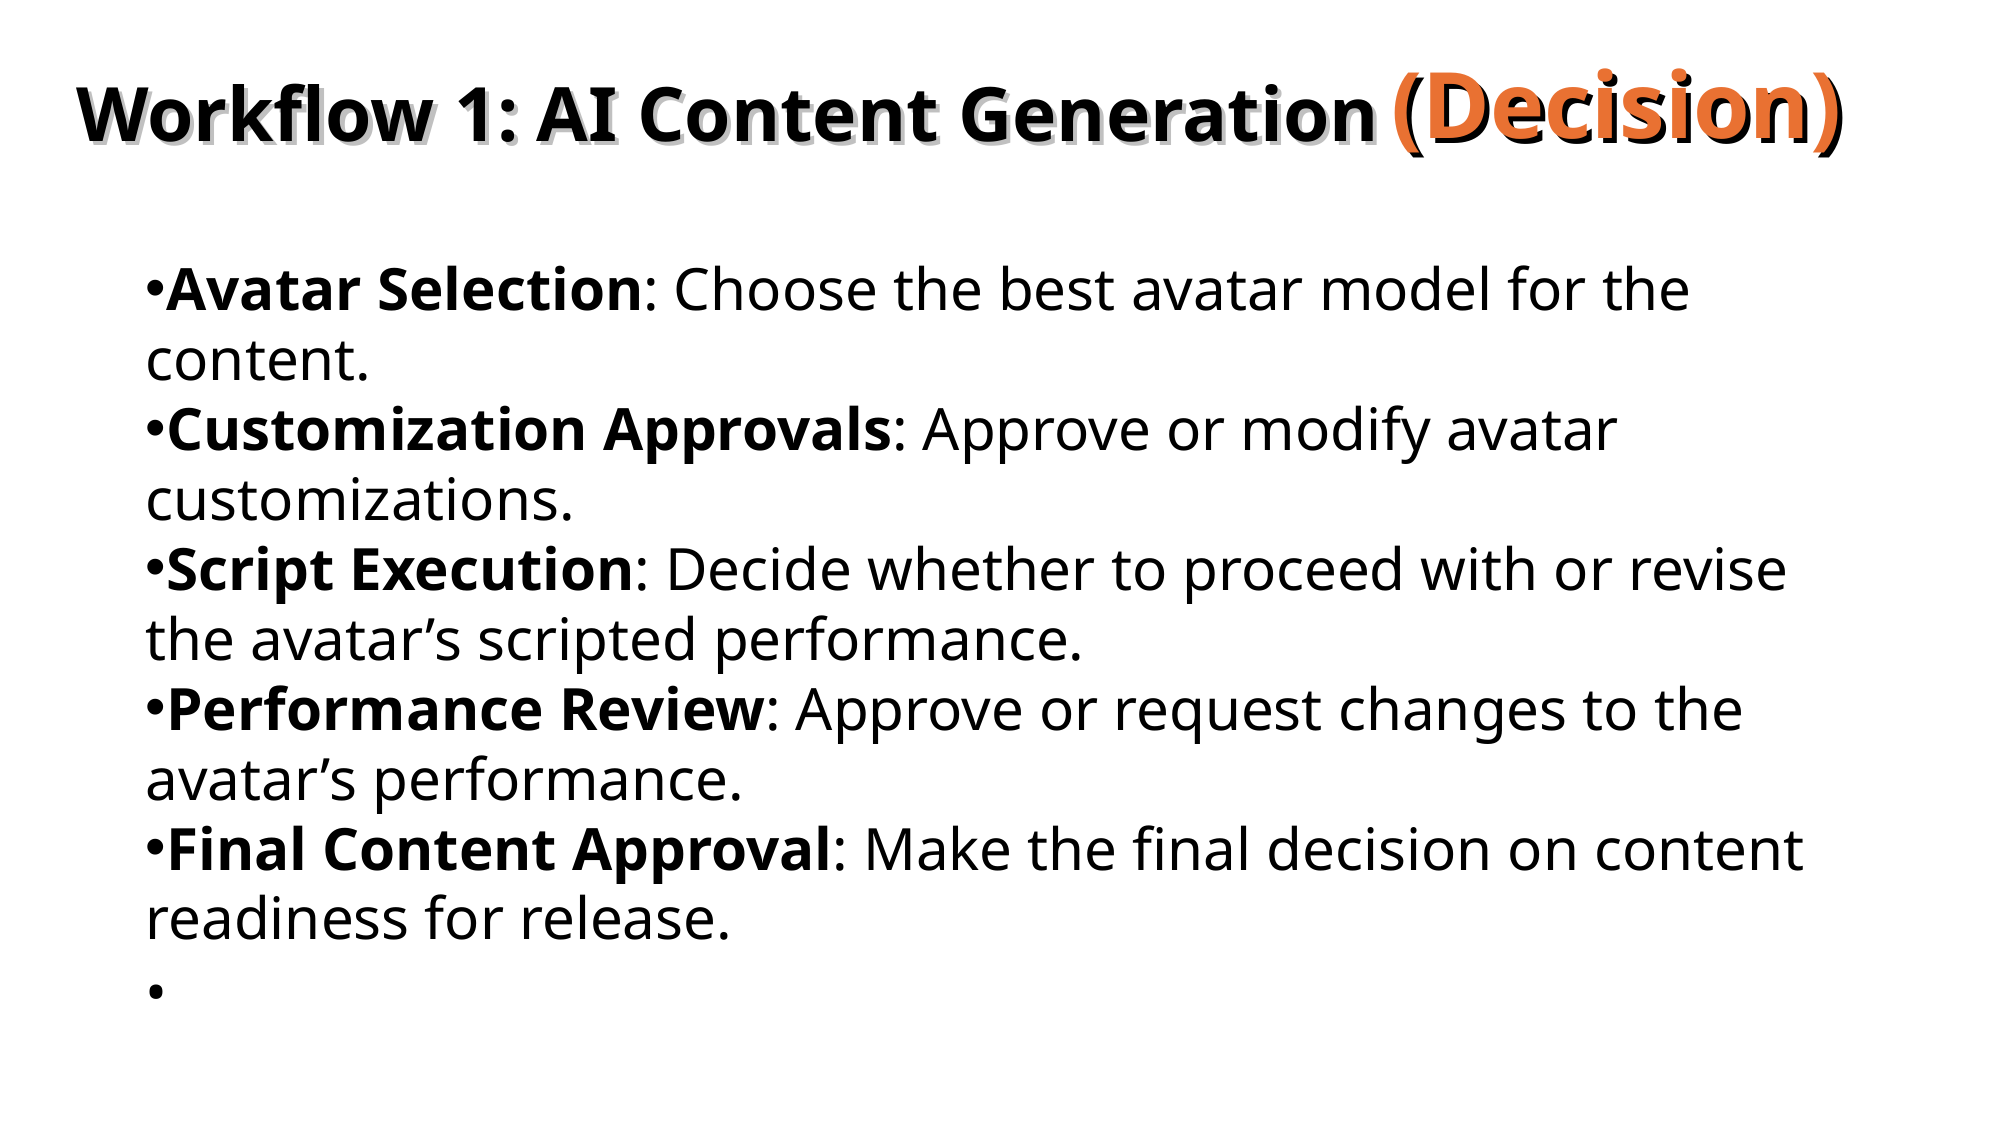

(Decision)
Workflow 1: AI Content Generation
Avatar Selection: Choose the best avatar model for the content.
Customization Approvals: Approve or modify avatar customizations.
Script Execution: Decide whether to proceed with or revise the avatar’s scripted performance.
Performance Review: Approve or request changes to the avatar’s performance.
Final Content Approval: Make the final decision on content readiness for release.